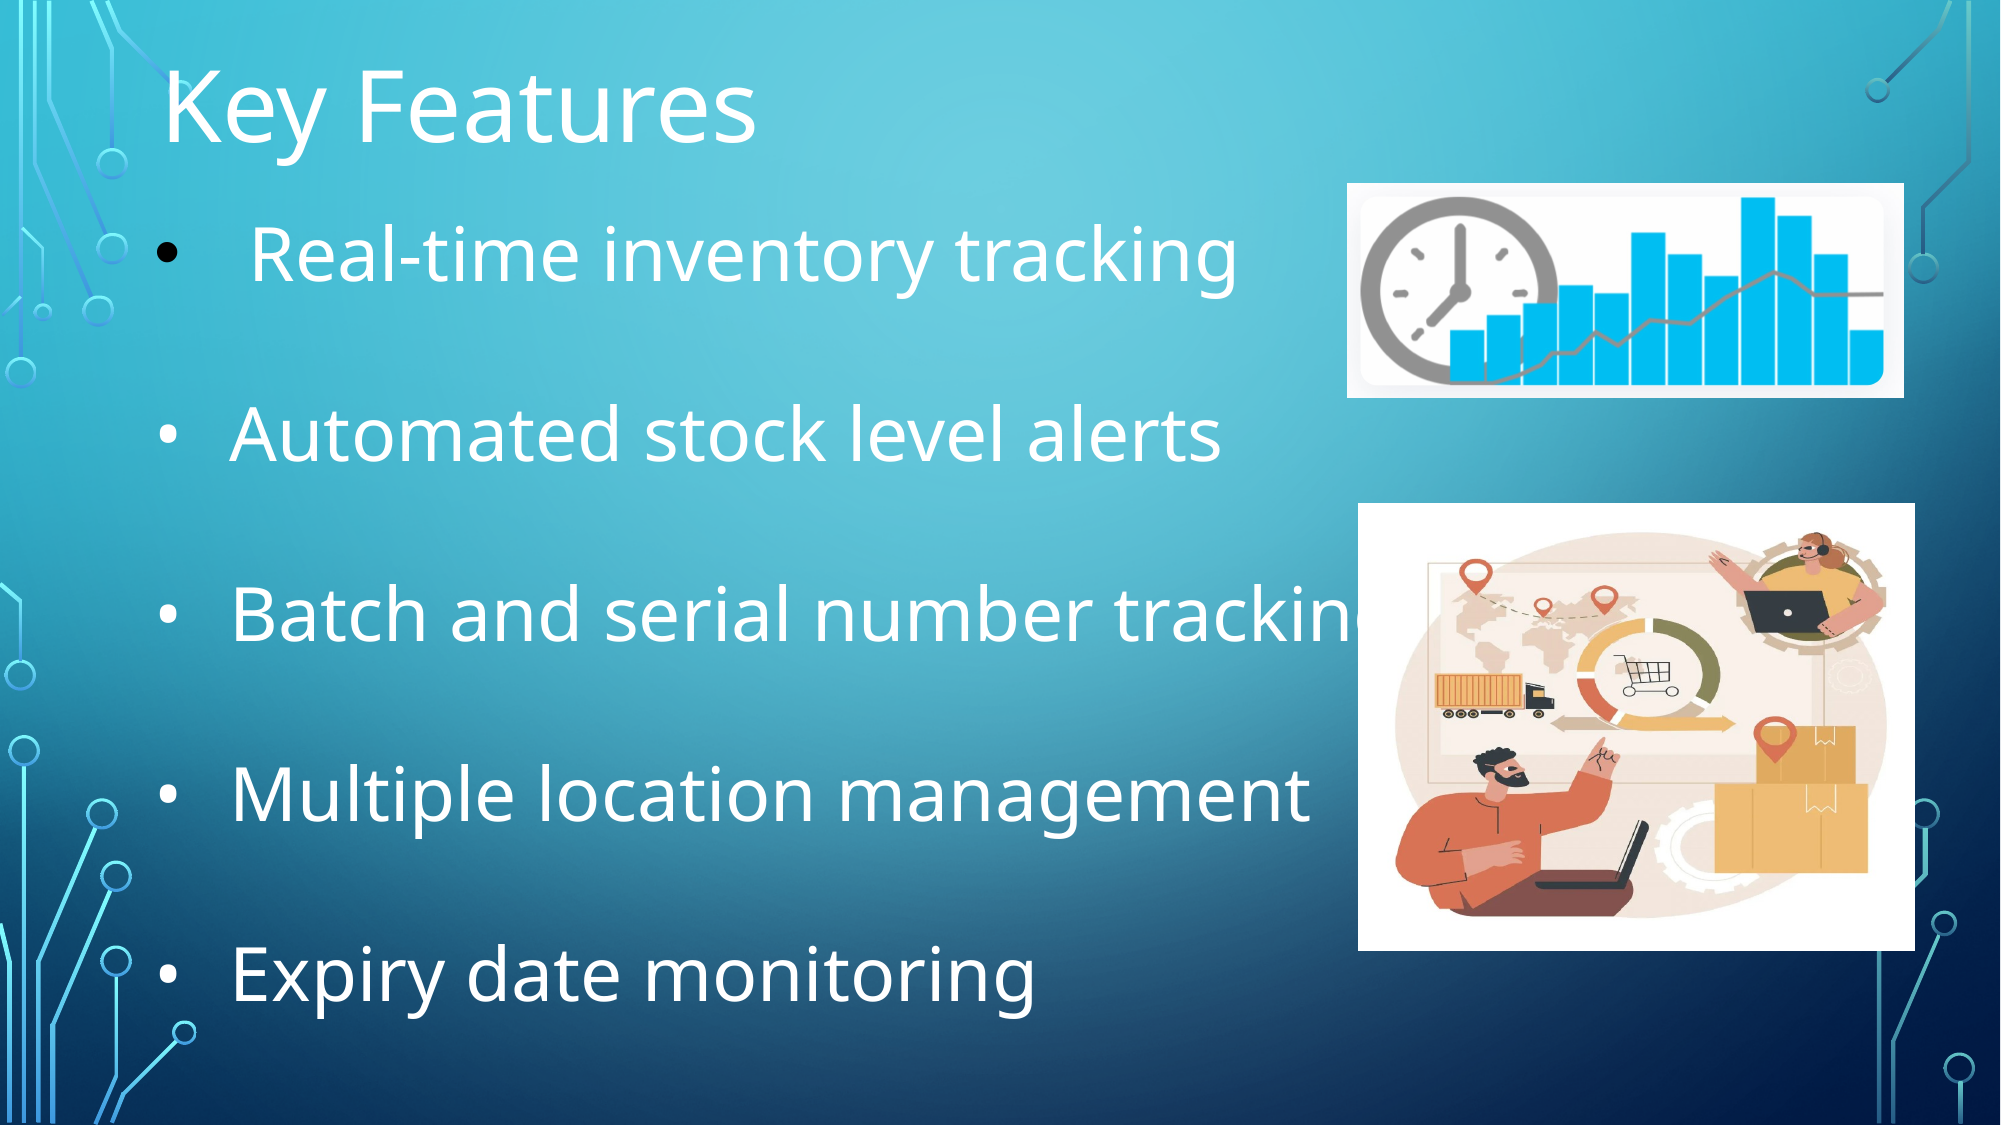

Key Features
Real-time inventory tracking
•	Automated stock level alerts
•	Batch and serial number tracking
•	Multiple location management
•	Expiry date monitoring